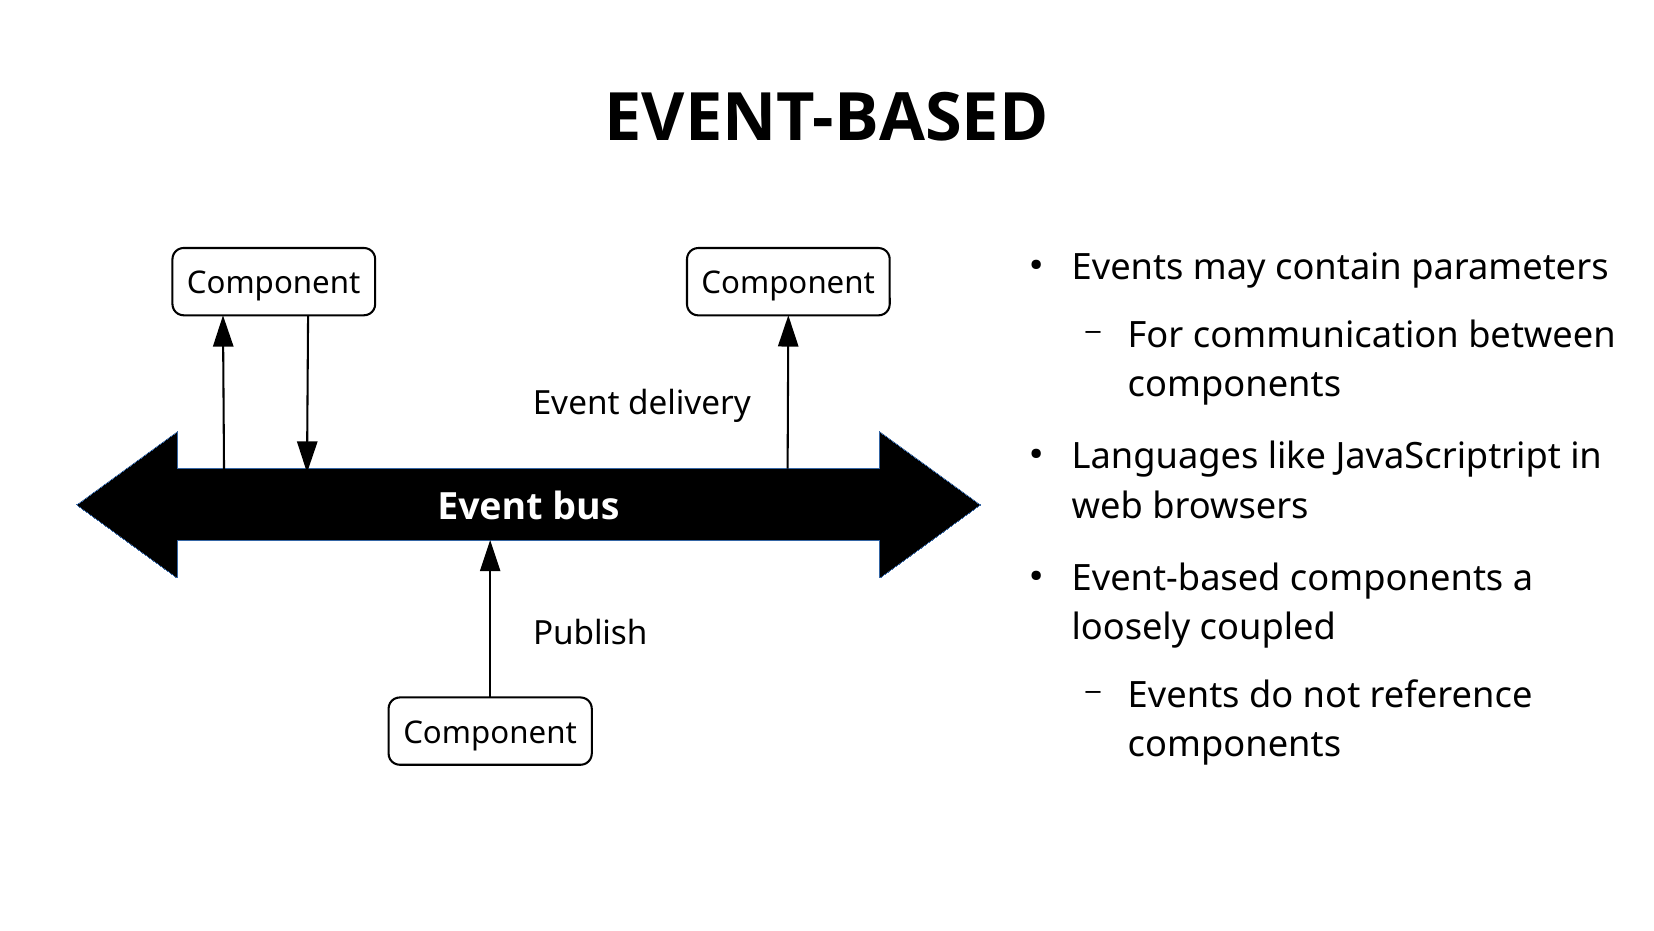

# EVENT-BASED
Events may contain parameters
For communication between components
Languages like JavaScriptript in web browsers
Event-based components a loosely coupled
Events do not reference components
Component
Component
Event delivery
Event bus
Publish
Component